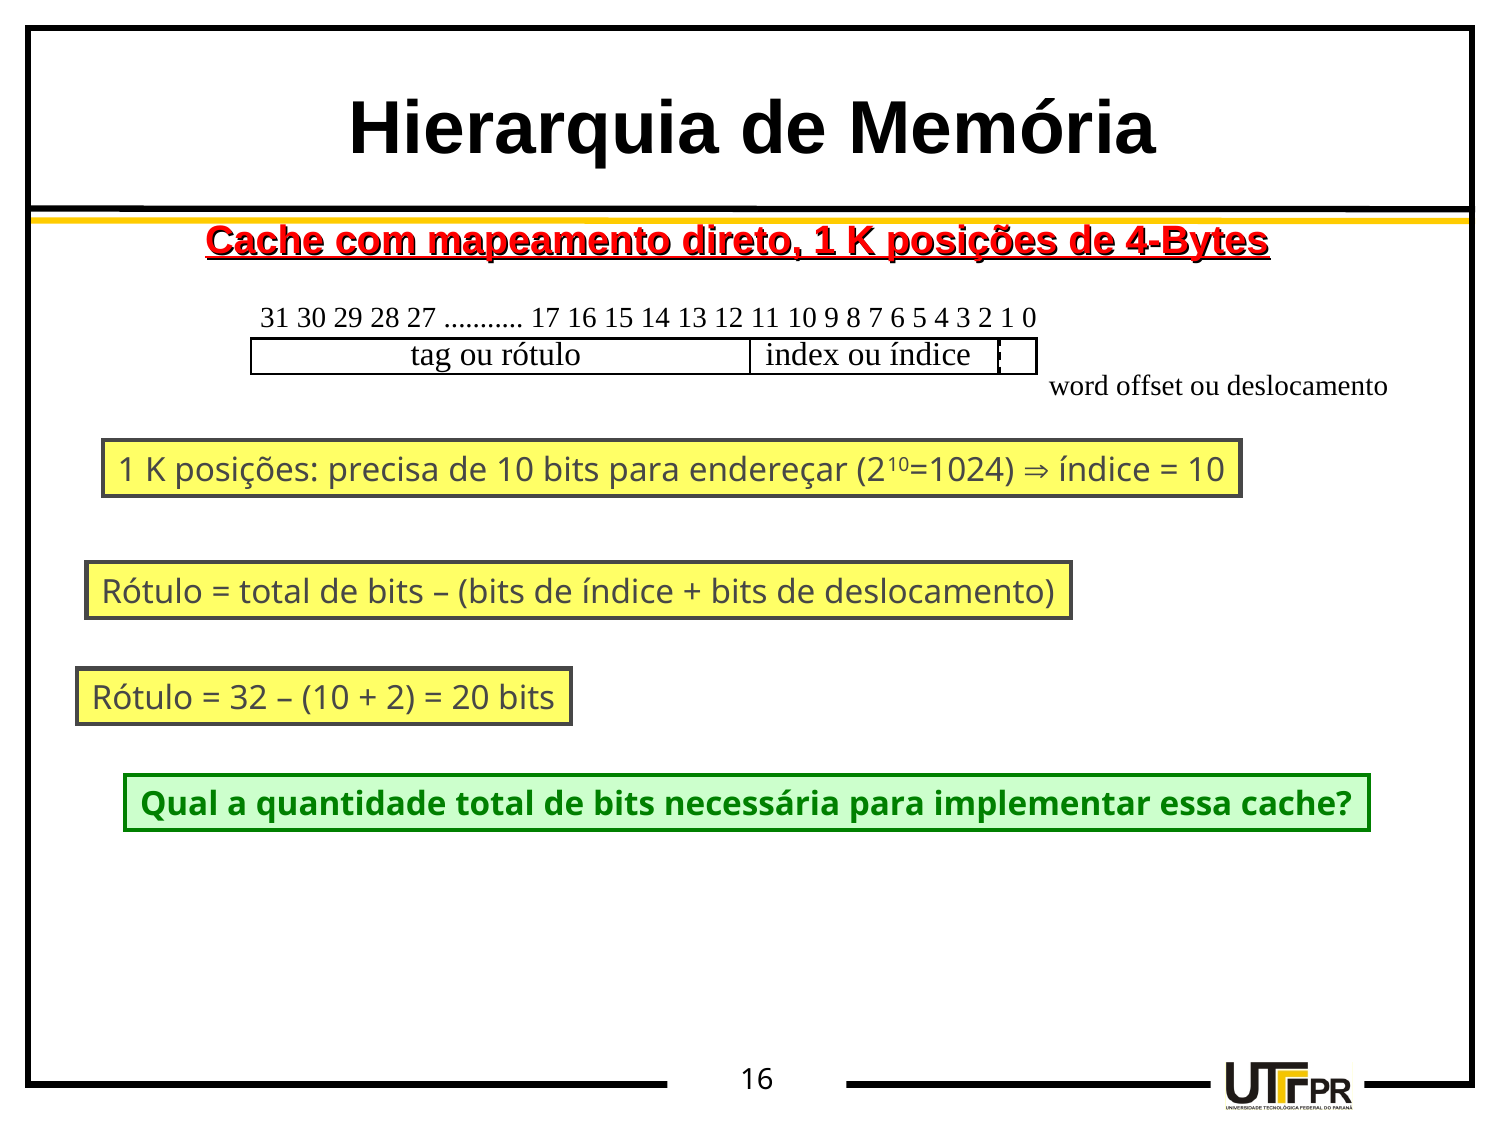

Hierarquia de Memória
# Cache com mapeamento direto, 1 K posições de 4-Bytes
31 30 29 28 27 ........... 17 16 15 14 13 12 11 10 9 8 7 6 5 4 3 2 1 0
tag ou rótulo
index ou índice
word offset ou deslocamento
1 K posições: precisa de 10 bits para endereçar (210=1024)  índice = 10
Rótulo = total de bits – (bits de índice + bits de deslocamento)
Rótulo = 32 – (10 + 2) = 20 bits
Qual a quantidade total de bits necessária para implementar essa cache?